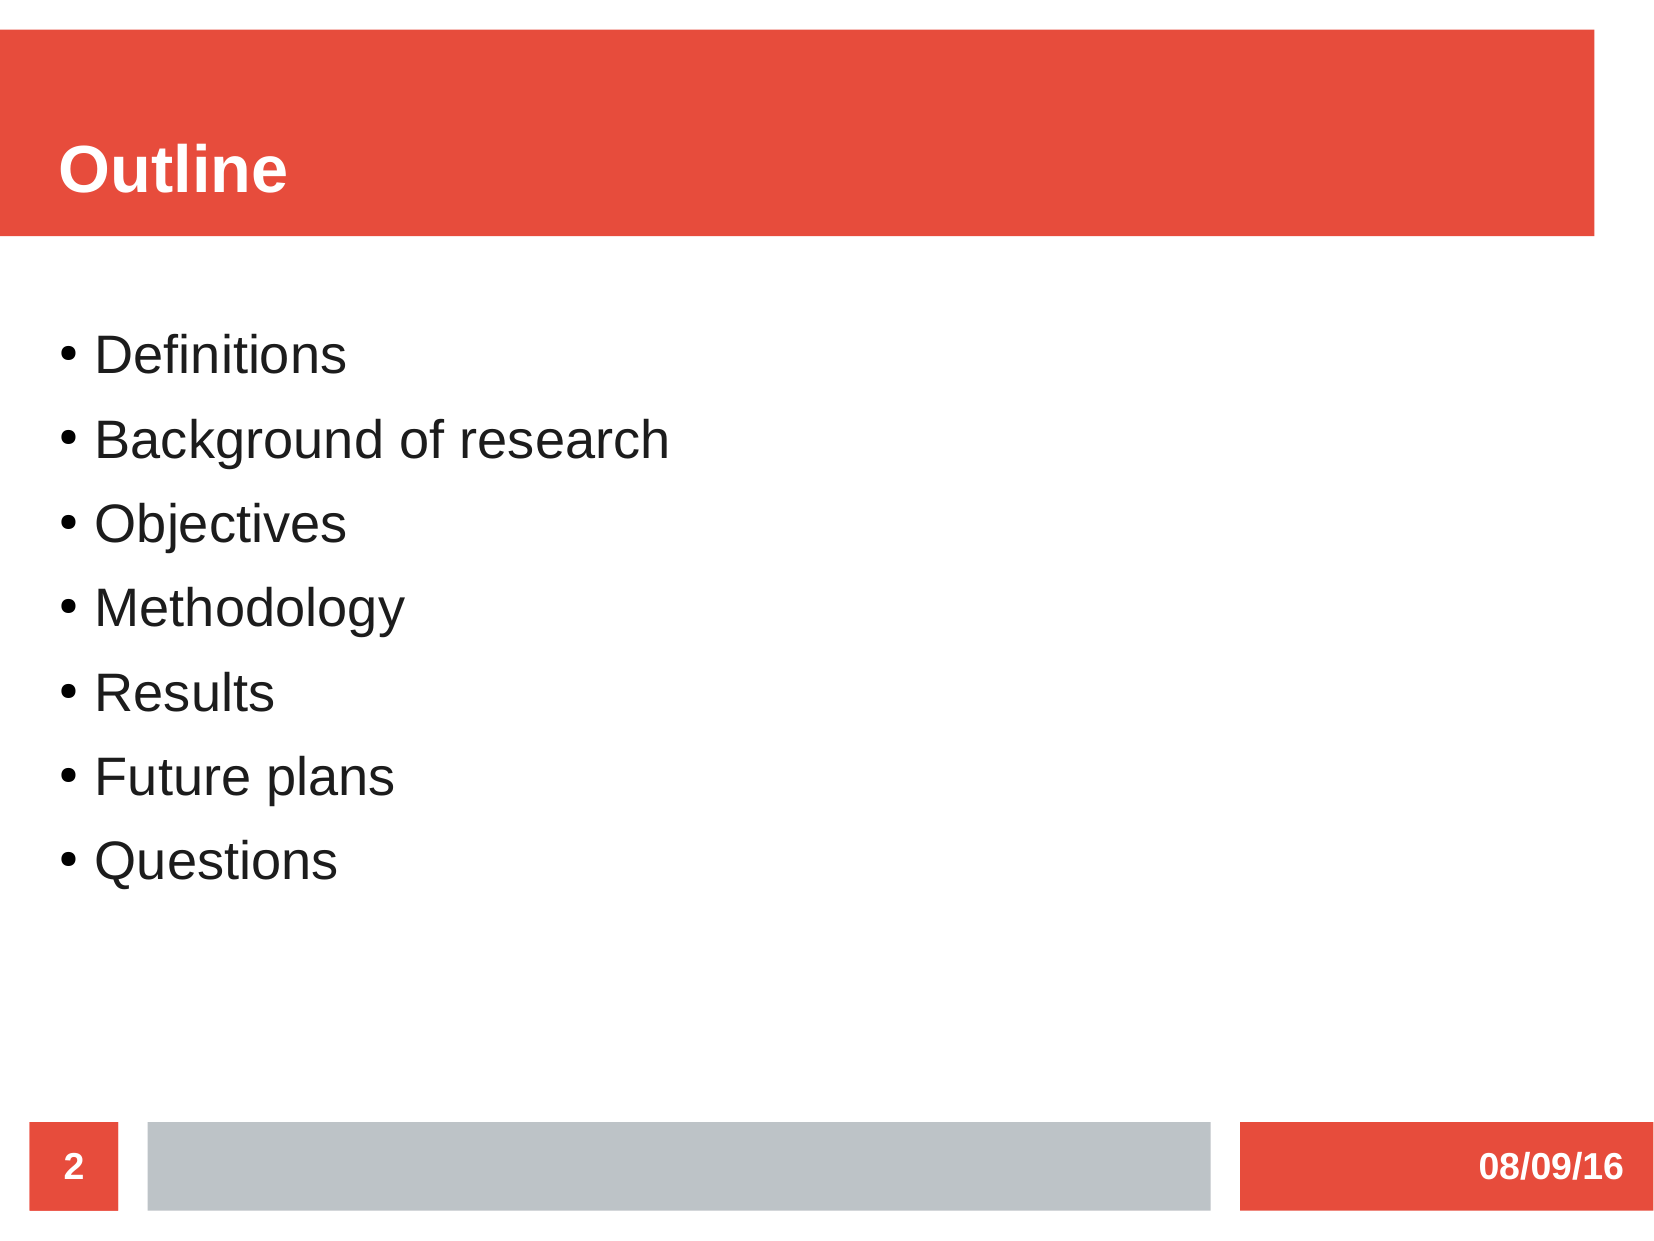

# Outline
Definitions
Background of research
Objectives
Methodology
Results
Future plans
Questions
2
08/09/16